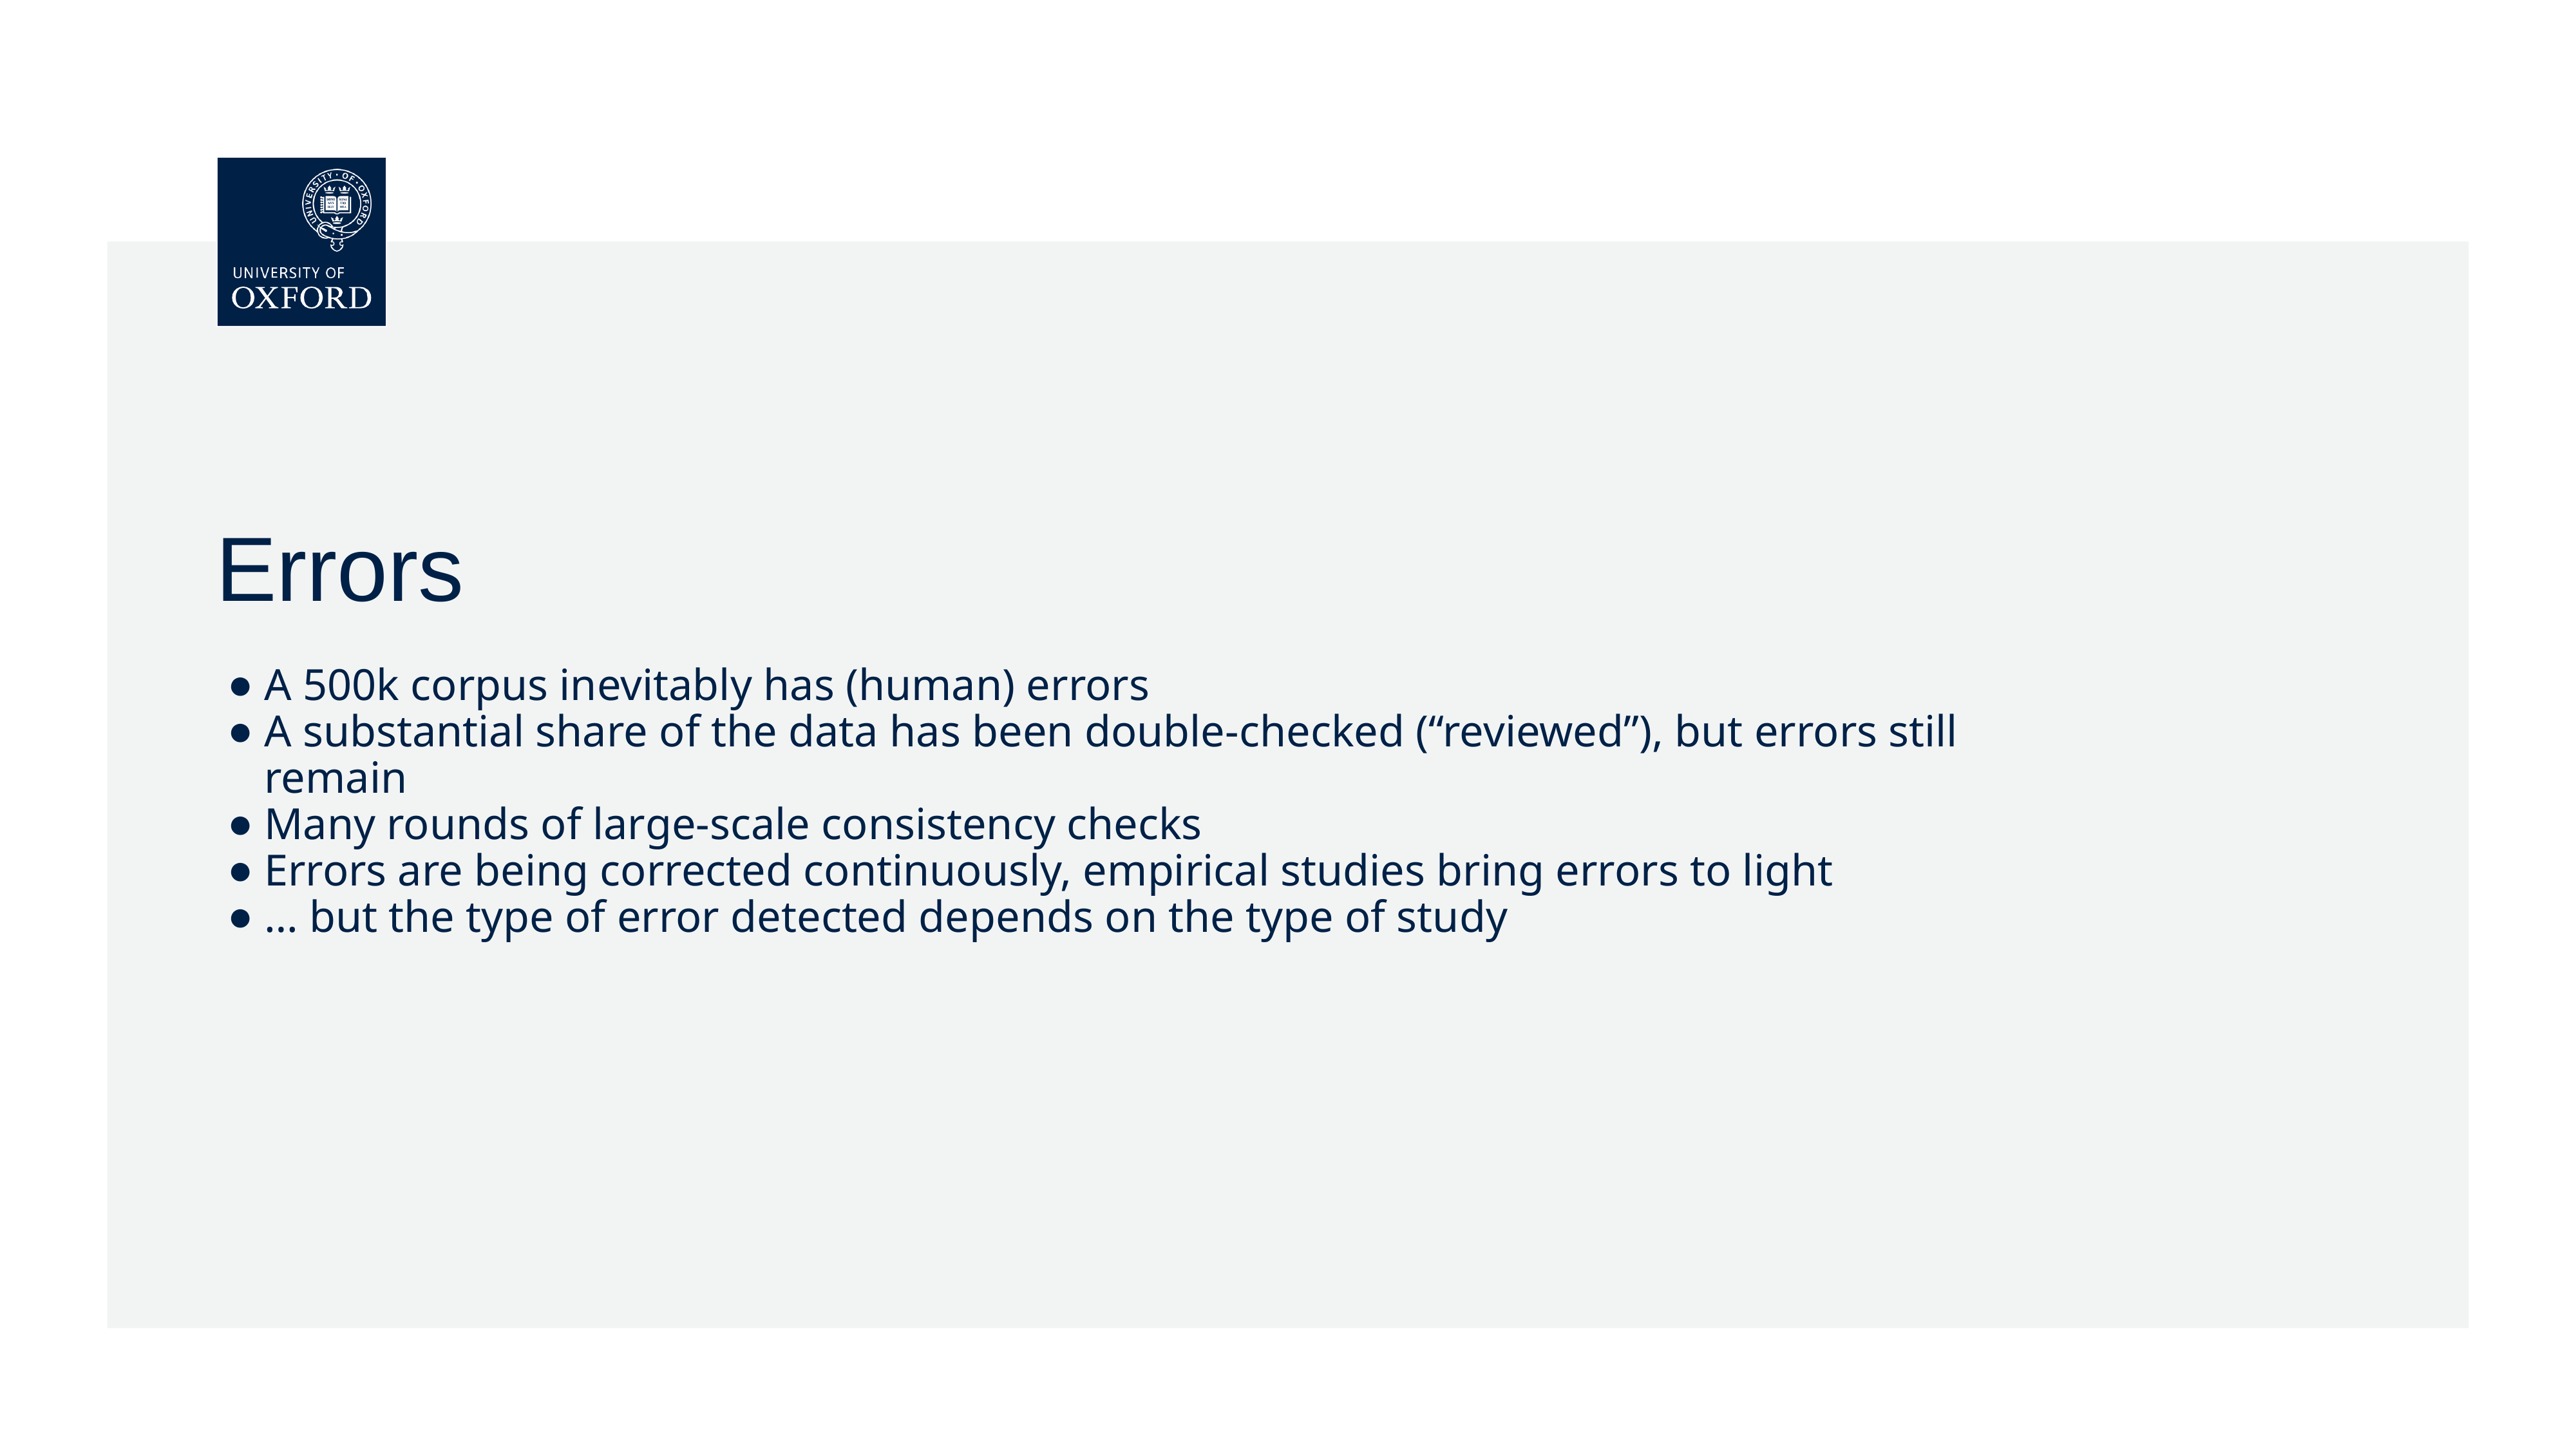

# Errors
A 500k corpus inevitably has (human) errors
A substantial share of the data has been double-checked (“reviewed”), but errors still remain
Many rounds of large-scale consistency checks
Errors are being corrected continuously, empirical studies bring errors to light
… but the type of error detected depends on the type of study